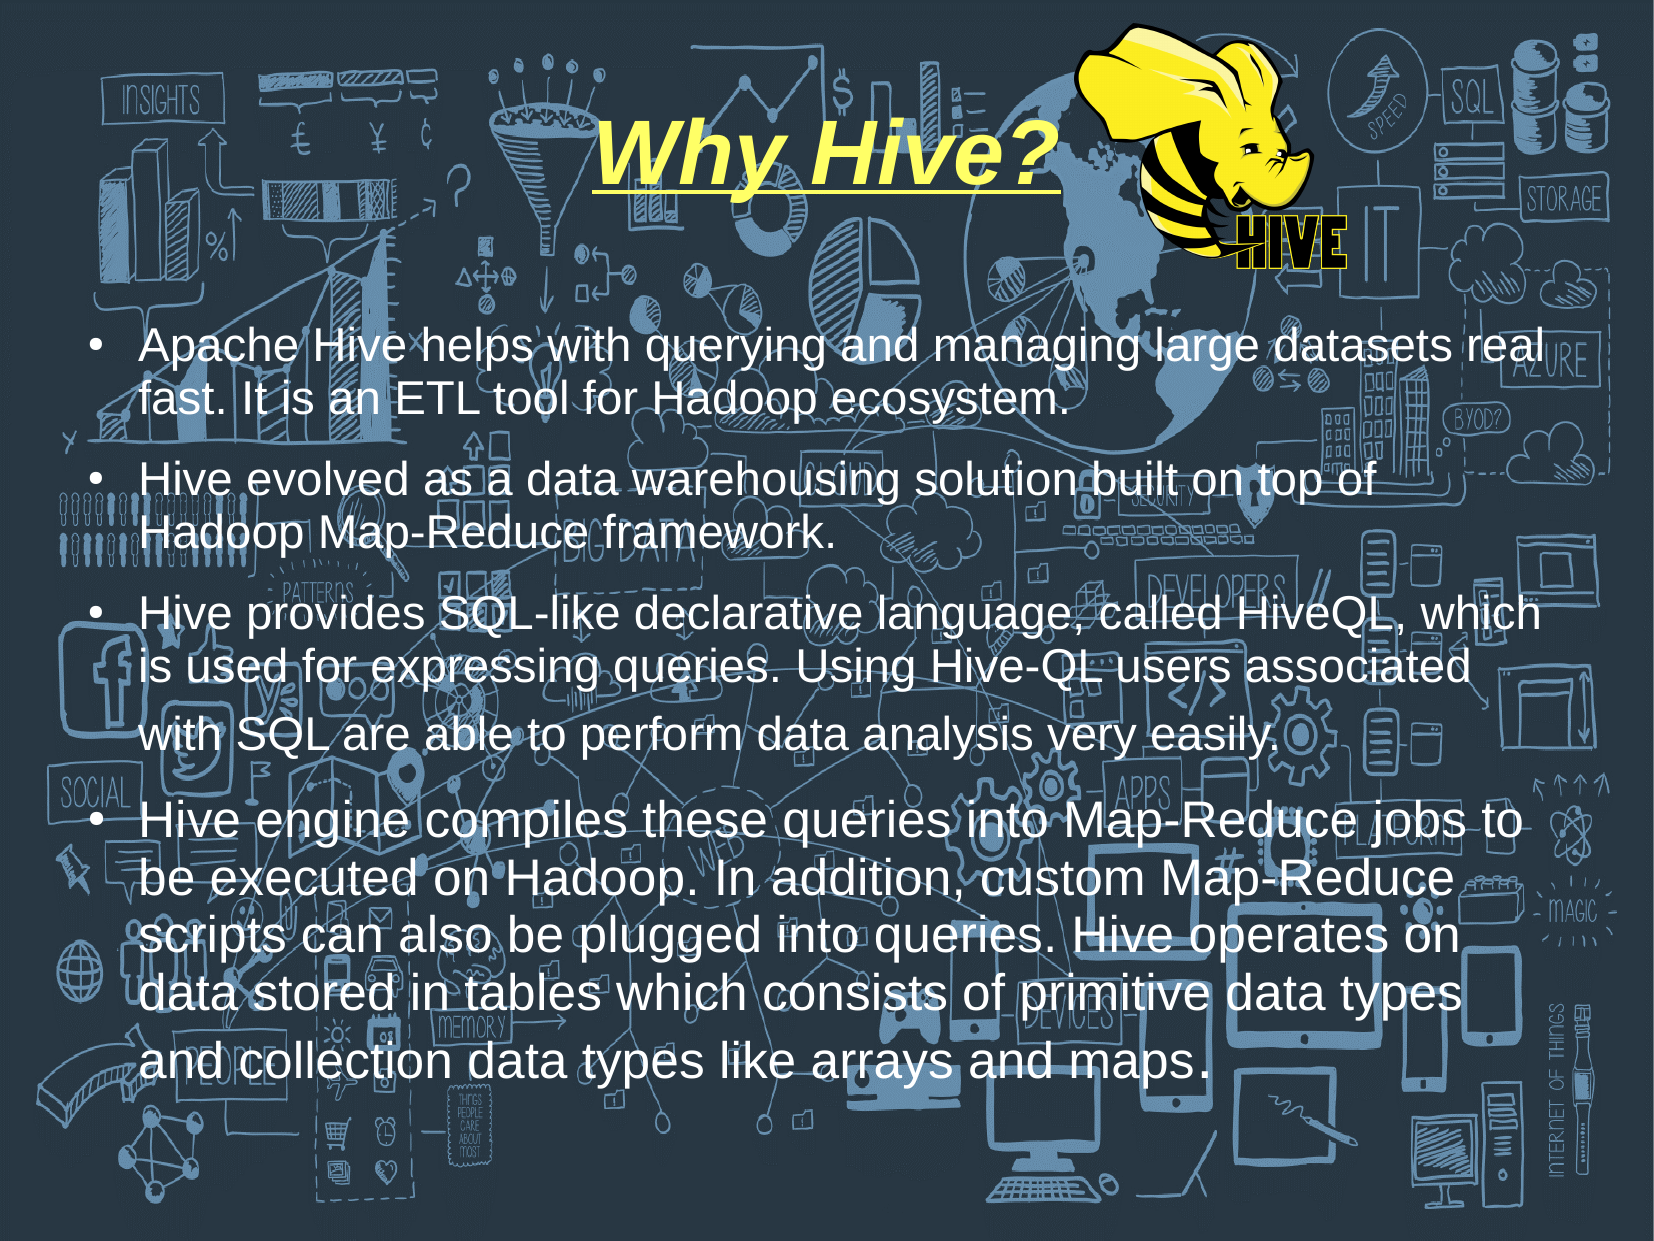

# Why Hive?
Apache Hive helps with querying and managing large datasets real fast. It is an ETL tool for Hadoop ecosystem.
Hive evolved as a data warehousing solution built on top of Hadoop Map-Reduce framework.
Hive provides SQL-like declarative language, called HiveQL, which is used for expressing queries. Using Hive-QL users associated with SQL are able to perform data analysis very easily.
Hive engine compiles these queries into Map-Reduce jobs to be executed on Hadoop. In addition, custom Map-Reduce scripts can also be plugged into queries. Hive operates on data stored in tables which consists of primitive data types and collection data types like arrays and maps.